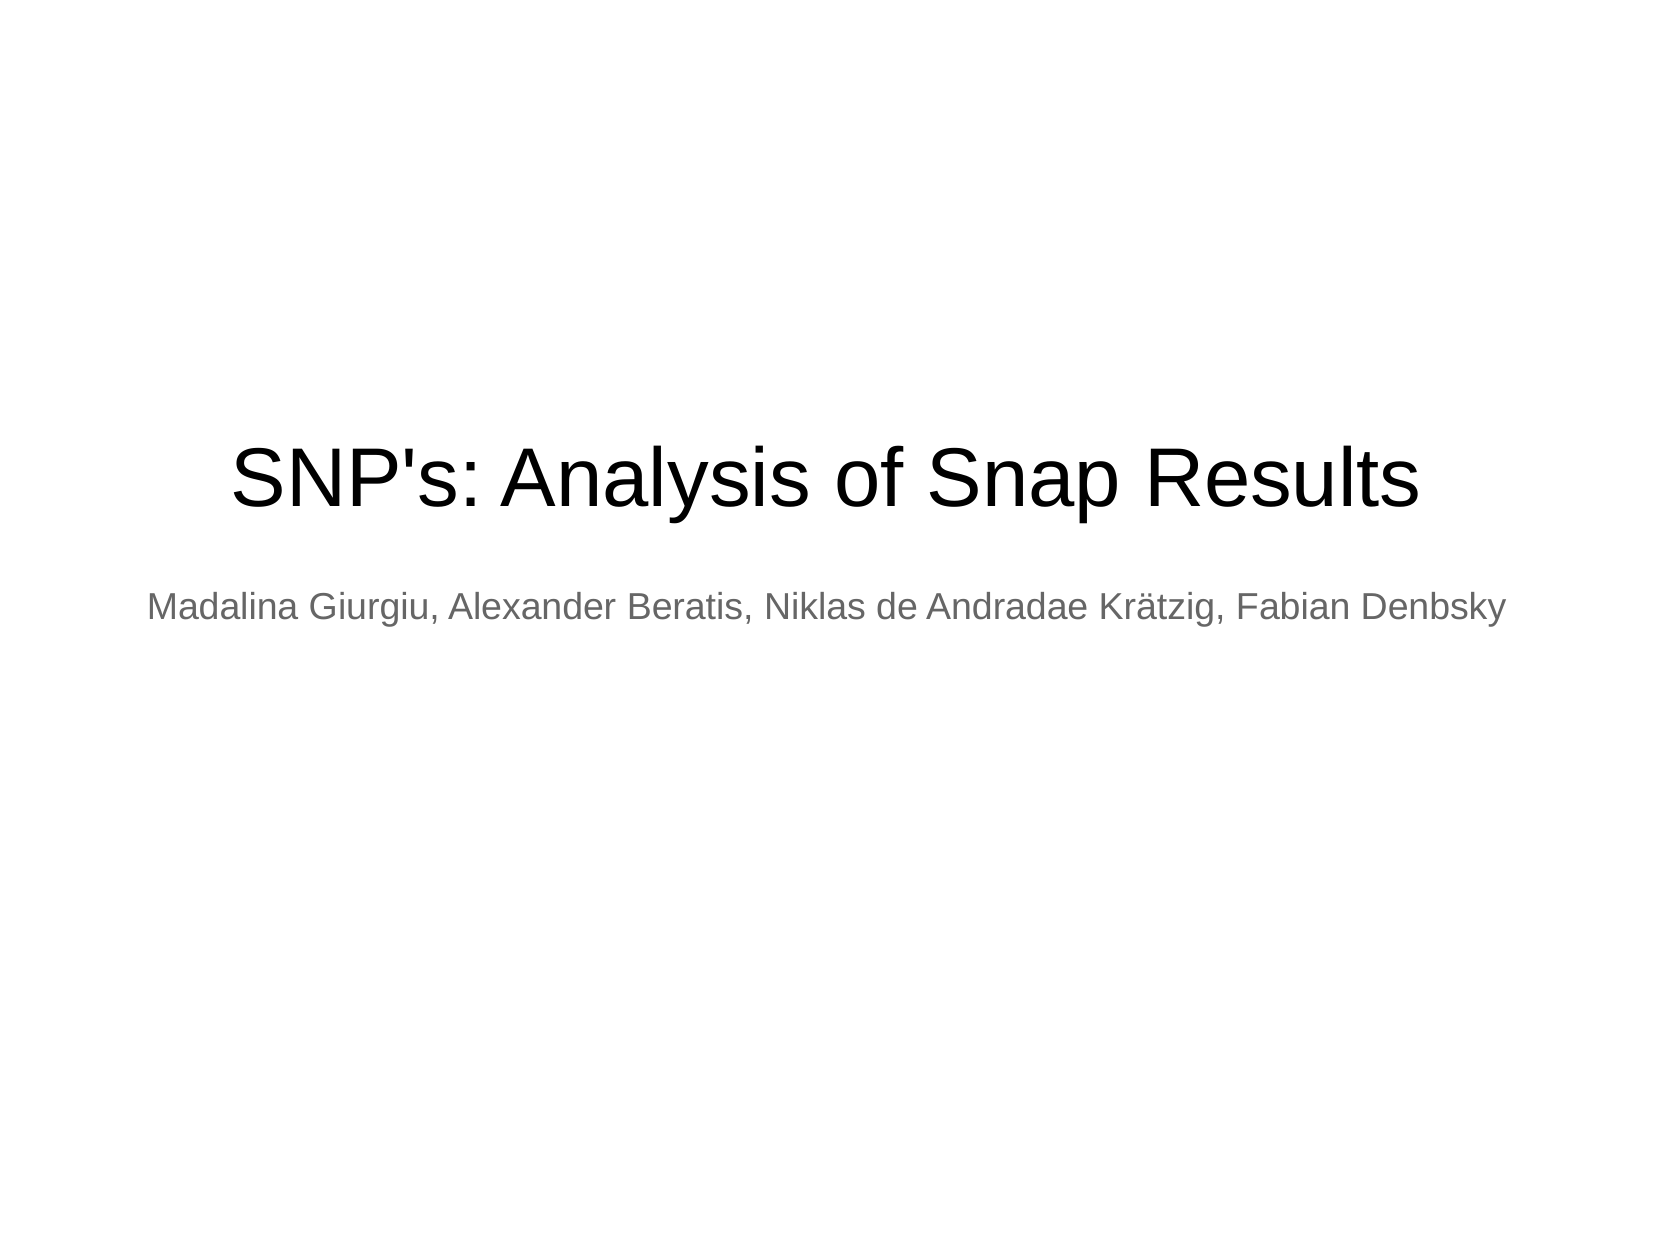

# SNP's: Analysis of Snap Results
Madalina Giurgiu, Alexander Beratis, Niklas de Andradae Krätzig, Fabian Denbsky